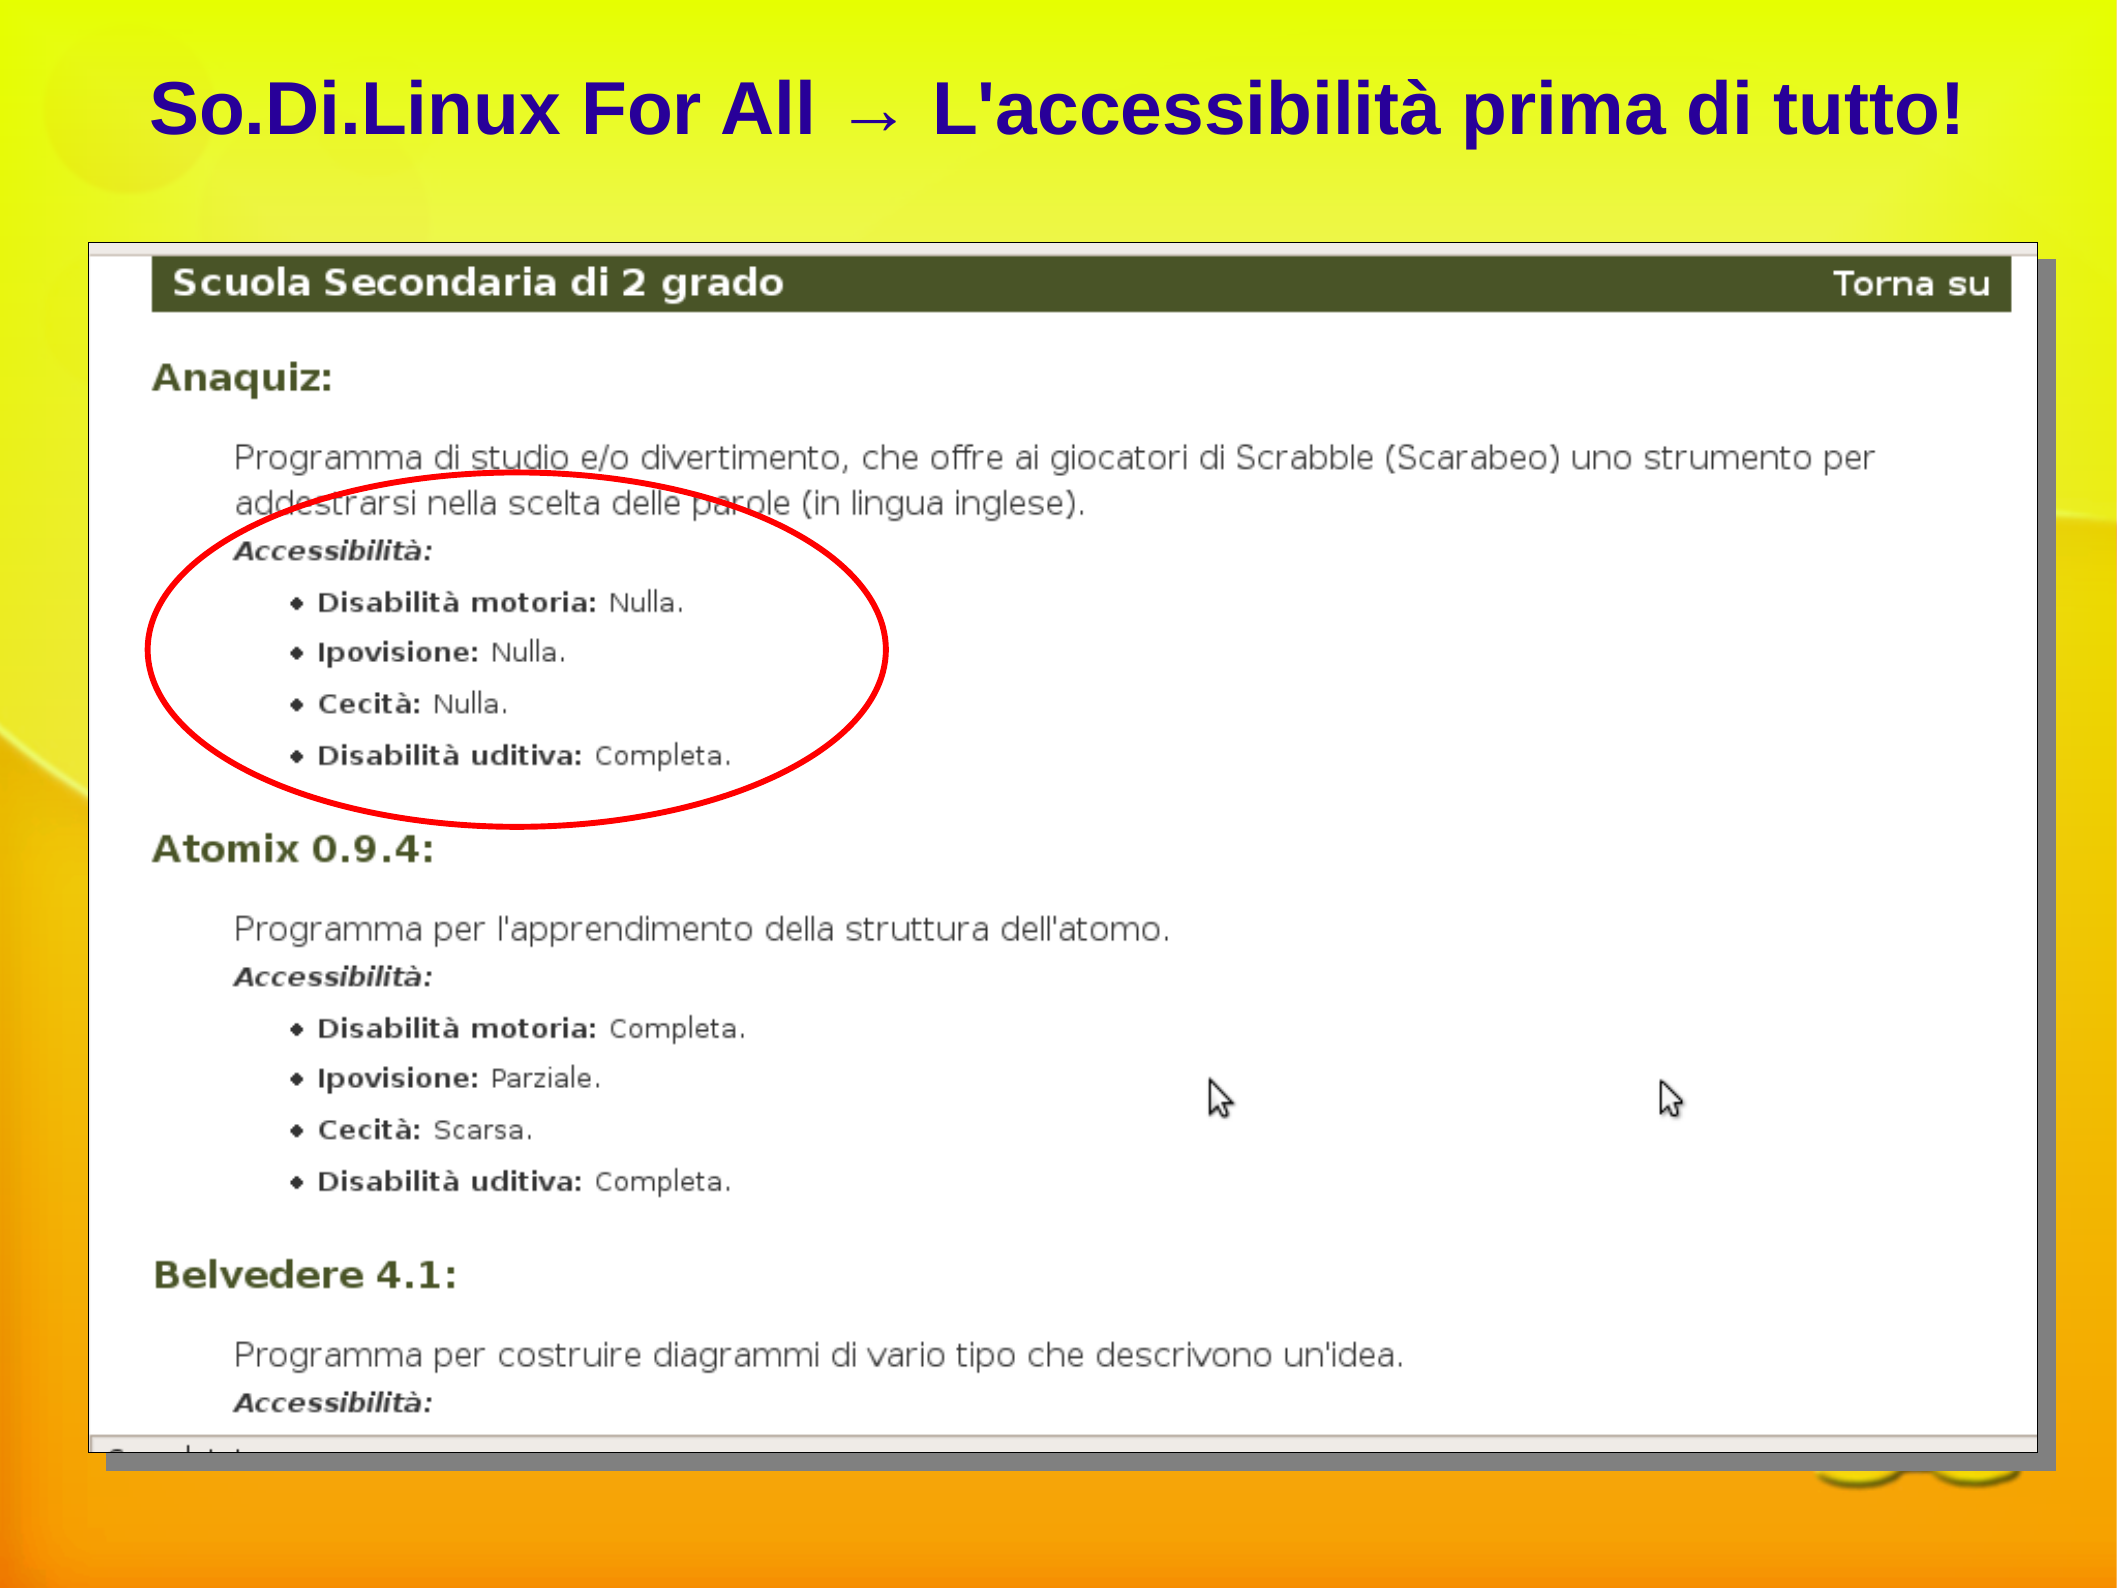

So.Di.Linux For All → L'accessibilità prima di tutto!